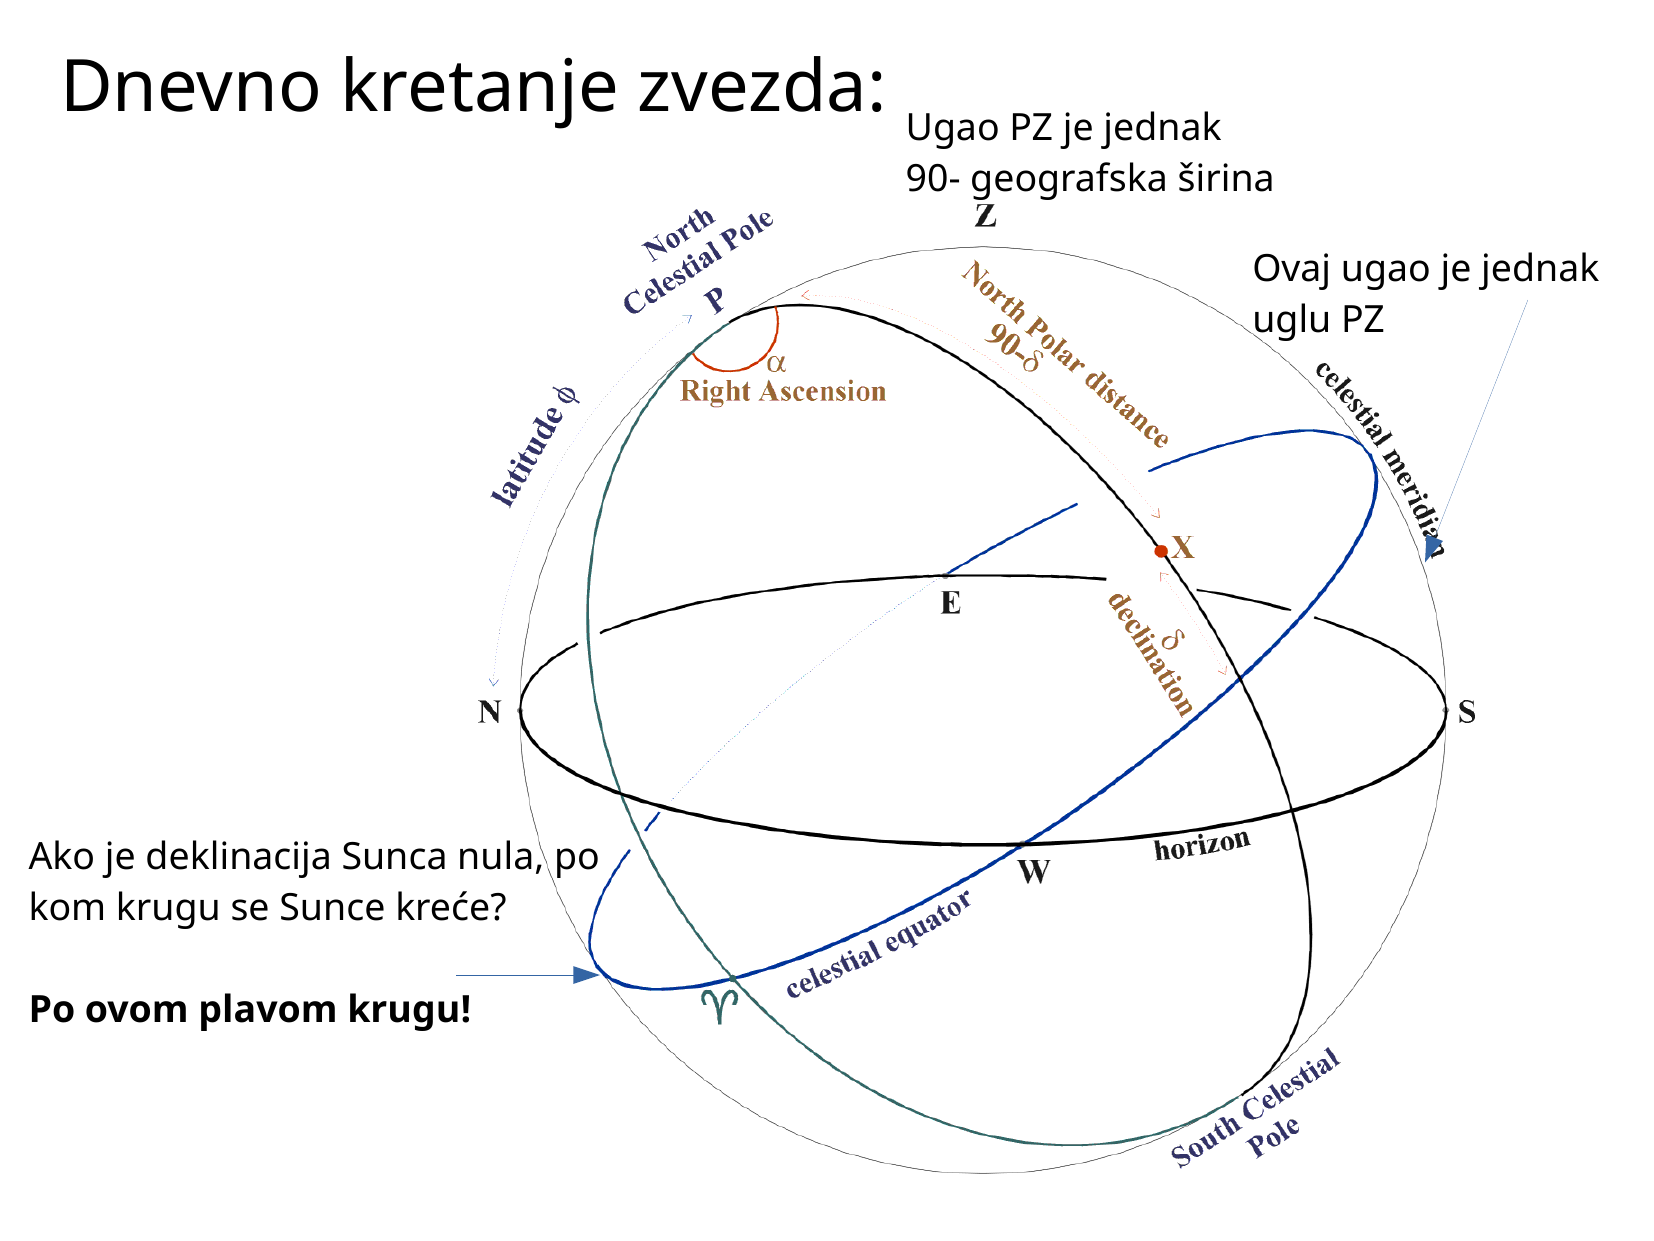

# Dnevno kretanje zvezda:
Ugao PZ je jednak
90- geografska širina
Ovaj ugao je jednak uglu PZ
Ako je deklinacija Sunca nula, po kom krugu se Sunce kreće?
Po ovom plavom krugu!